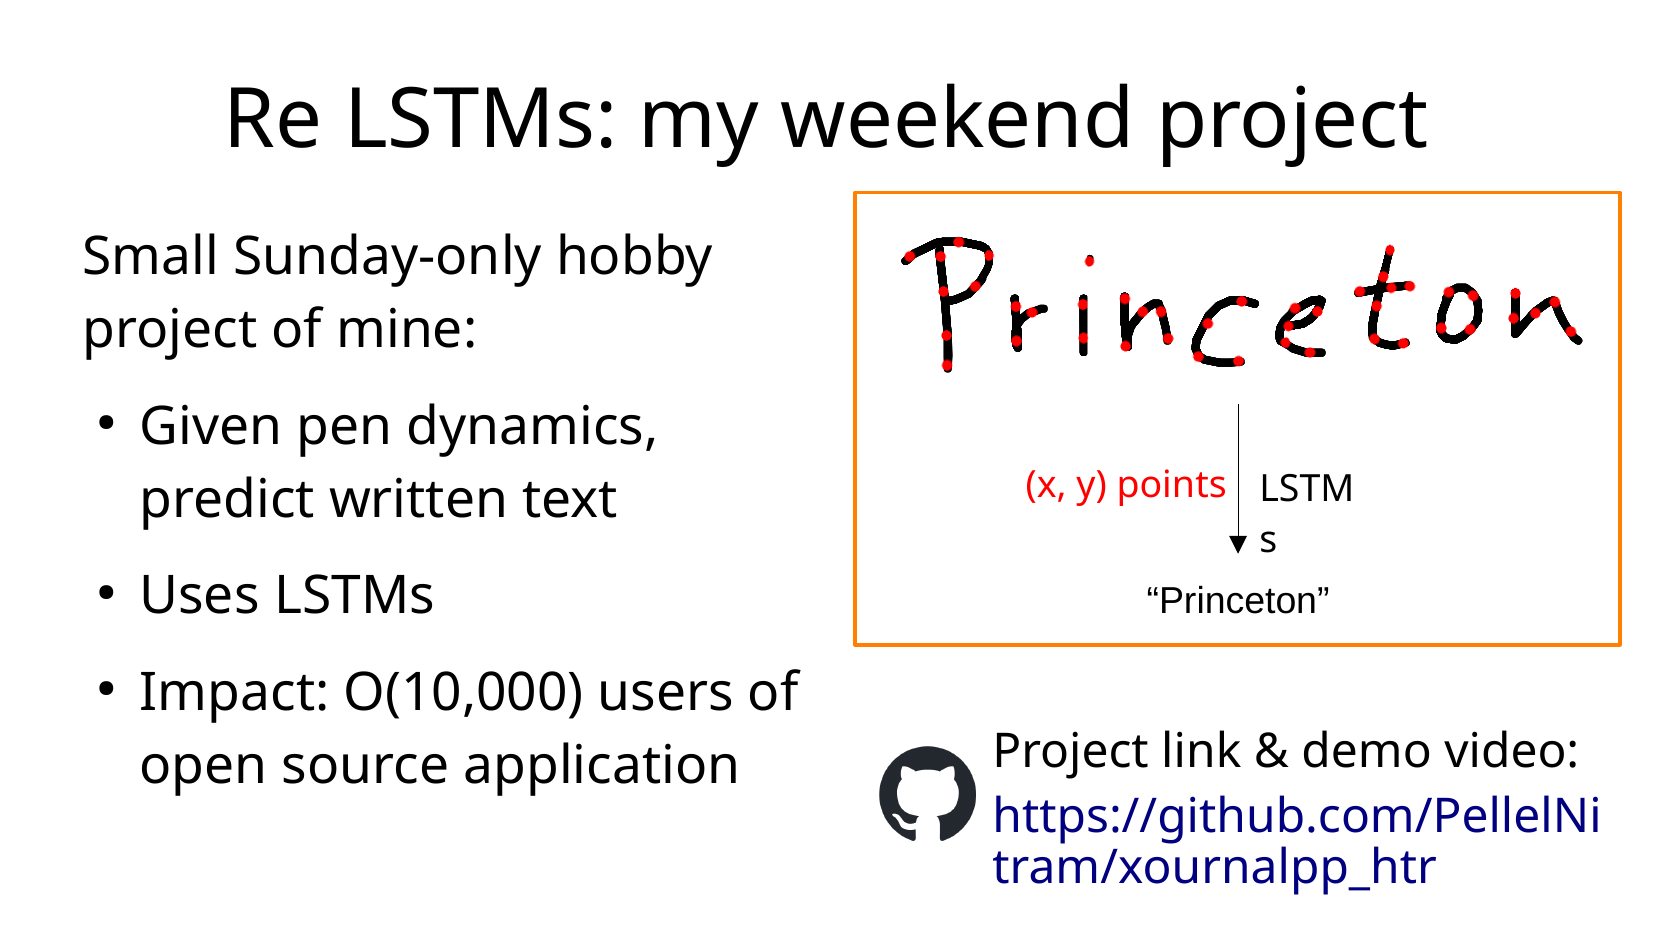

# Re LSTMs: my weekend project
Small Sunday-only hobby project of mine:
Given pen dynamics, predict written text
Uses LSTMs
Impact: O(10,000) users of open source application
(x, y) points
LSTMs
“Princeton”
Project link & demo video: https://github.com/PellelNitram/xournalpp_htr